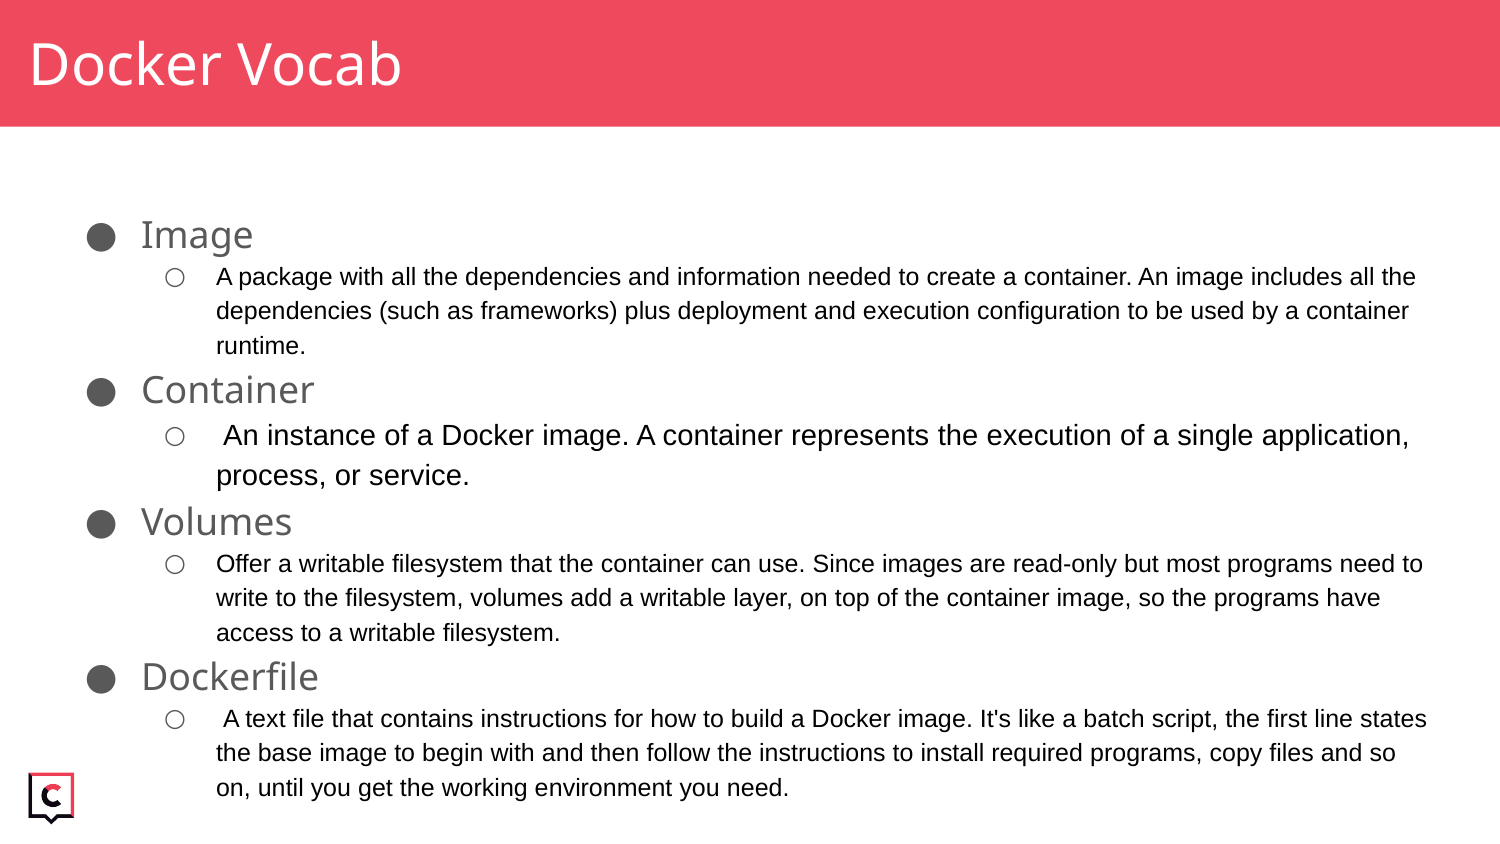

# Docker Vocab
Image
A package with all the dependencies and information needed to create a container. An image includes all the dependencies (such as frameworks) plus deployment and execution configuration to be used by a container runtime.
Container
 An instance of a Docker image. A container represents the execution of a single application, process, or service.
Volumes
Offer a writable filesystem that the container can use. Since images are read-only but most programs need to write to the filesystem, volumes add a writable layer, on top of the container image, so the programs have access to a writable filesystem.
Dockerfile
 A text file that contains instructions for how to build a Docker image. It's like a batch script, the first line states the base image to begin with and then follow the instructions to install required programs, copy files and so on, until you get the working environment you need.